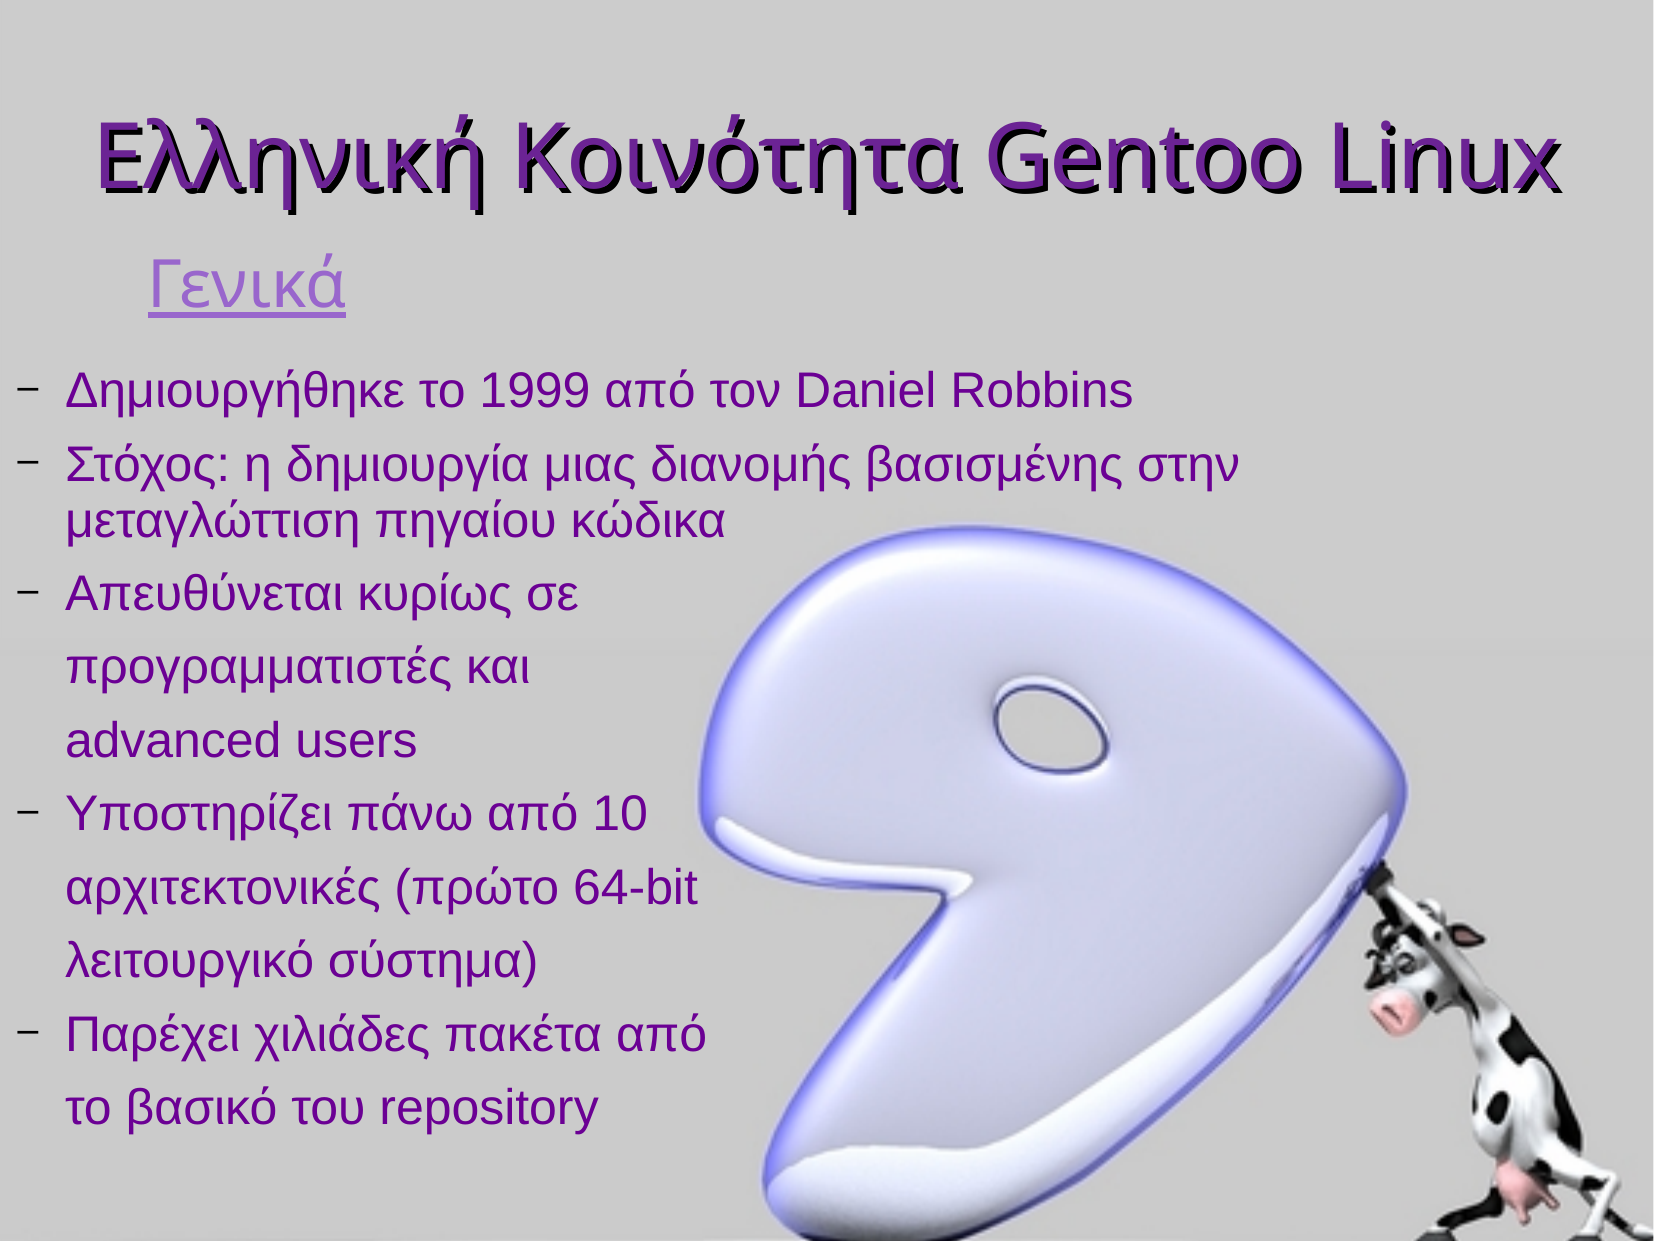

# Ελληνική Κοινότητα Gentoo Linux
Γενικά
Δημιουργήθηκε το 1999 από τον Daniel Robbins
Στόχος: η δημιουργία μιας διανομής βασισμένης στην μεταγλώττιση πηγαίου κώδικα
Απευθύνεται κυρίως σε
προγραμματιστές και
advanced users
Υποστηρίζει πάνω από 10
αρχιτεκτονικές (πρώτο 64-bit
λειτουργικό σύστημα)
Παρέχει χιλιάδες πακέτα από
το βασικό του repository